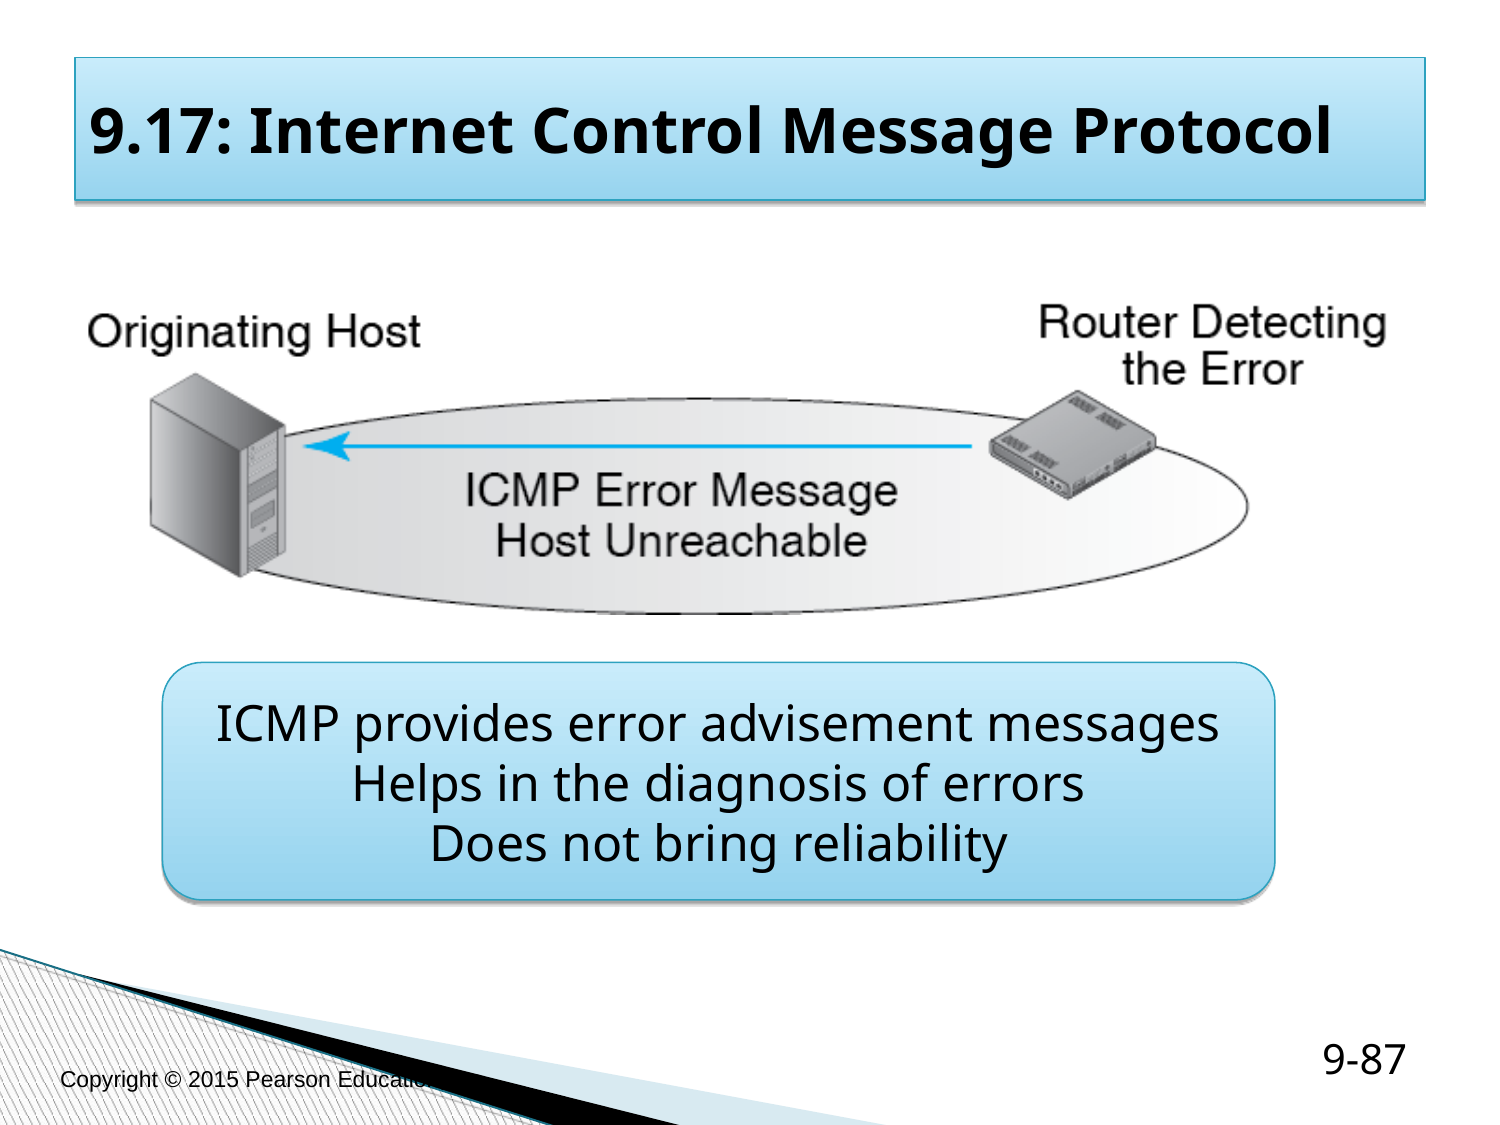

# 9.17: Internet Control Message Protocol
ICMP provides error advisement messages
Helps in the diagnosis of errors
Does not bring reliability
Copyright © 2015 Pearson Education, Inc.